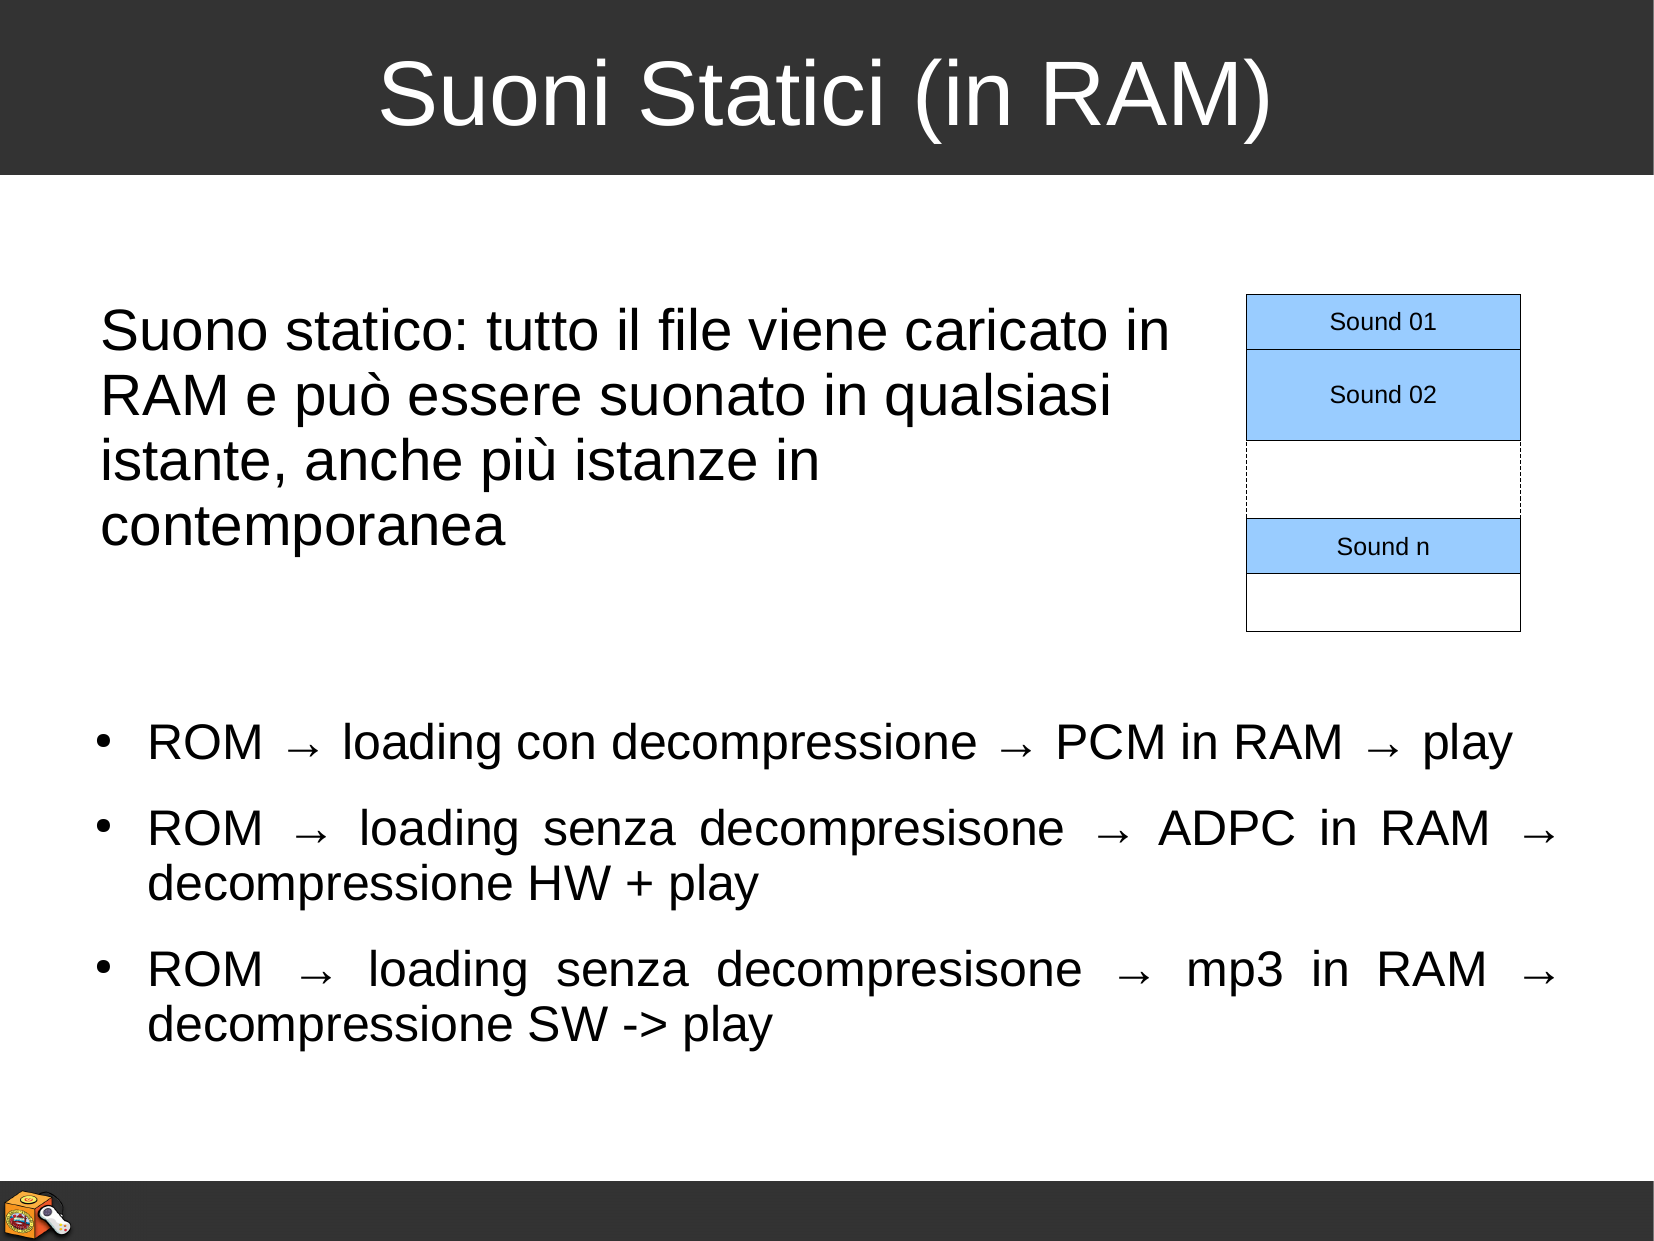

# Suoni Statici (in RAM)
Sound 01
Sound 02
Sound n
Suono statico: tutto il file viene caricato in RAM e può essere suonato in qualsiasi istante, anche più istanze in contemporanea
ROM → loading con decompressione → PCM in RAM → play
ROM → loading senza decompresisone → ADPC in RAM → decompressione HW + play
ROM → loading senza decompresisone → mp3 in RAM → decompressione SW -> play